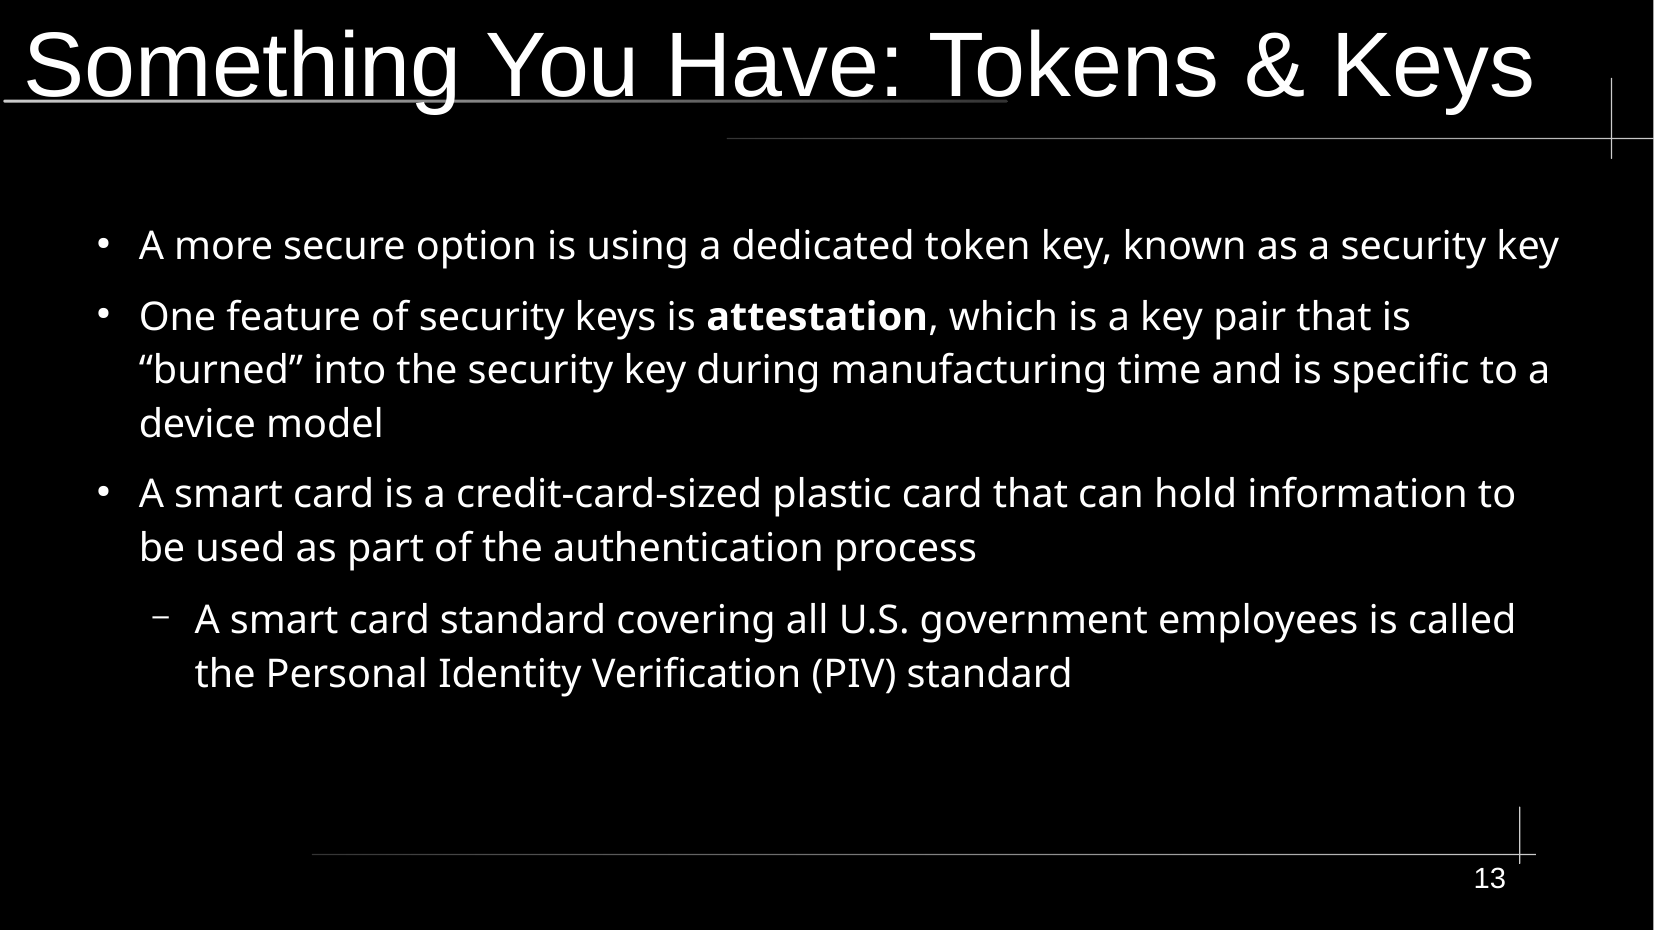

# Something You Have: Tokens & Keys
A more secure option is using a dedicated token key, known as a security key
One feature of security keys is attestation, which is a key pair that is “burned” into the security key during manufacturing time and is specific to a device model
A smart card is a credit-card-sized plastic card that can hold information to be used as part of the authentication process
A smart card standard covering all U.S. government employees is called the Personal Identity Verification (PIV) standard
13